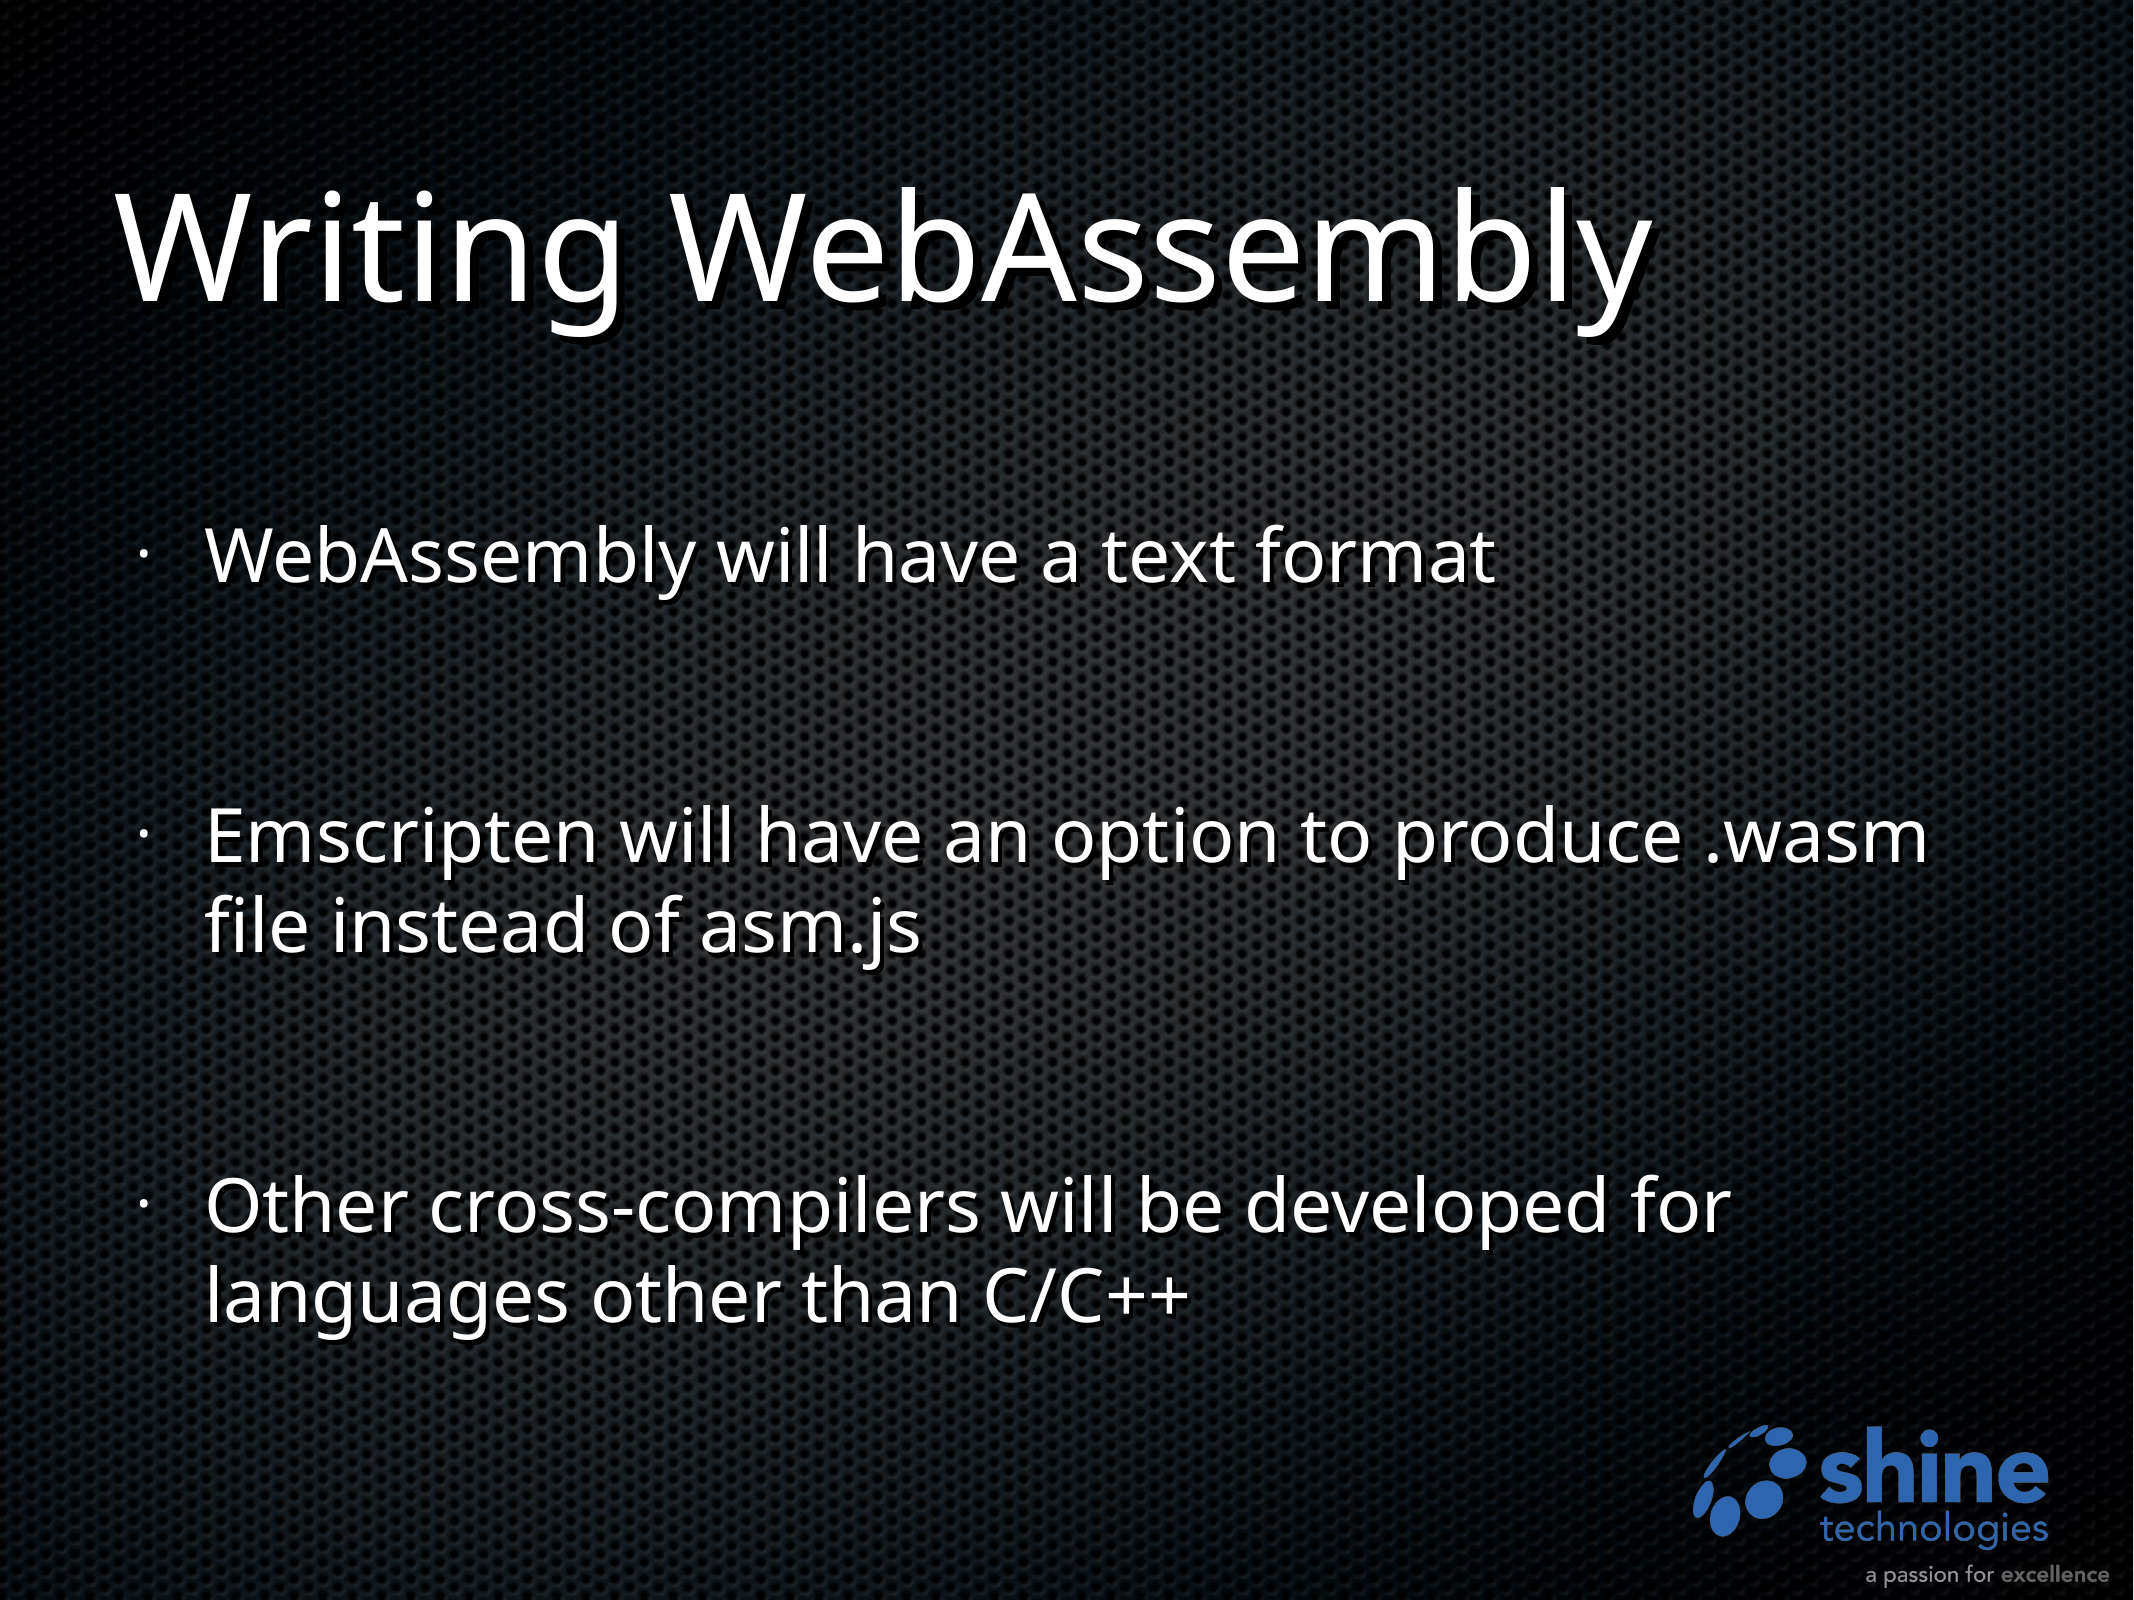

# Writing WebAssembly
WebAssembly will have a text format
Emscripten will have an option to produce .wasm file instead of asm.js
Other cross-compilers will be developed for languages other than C/C++